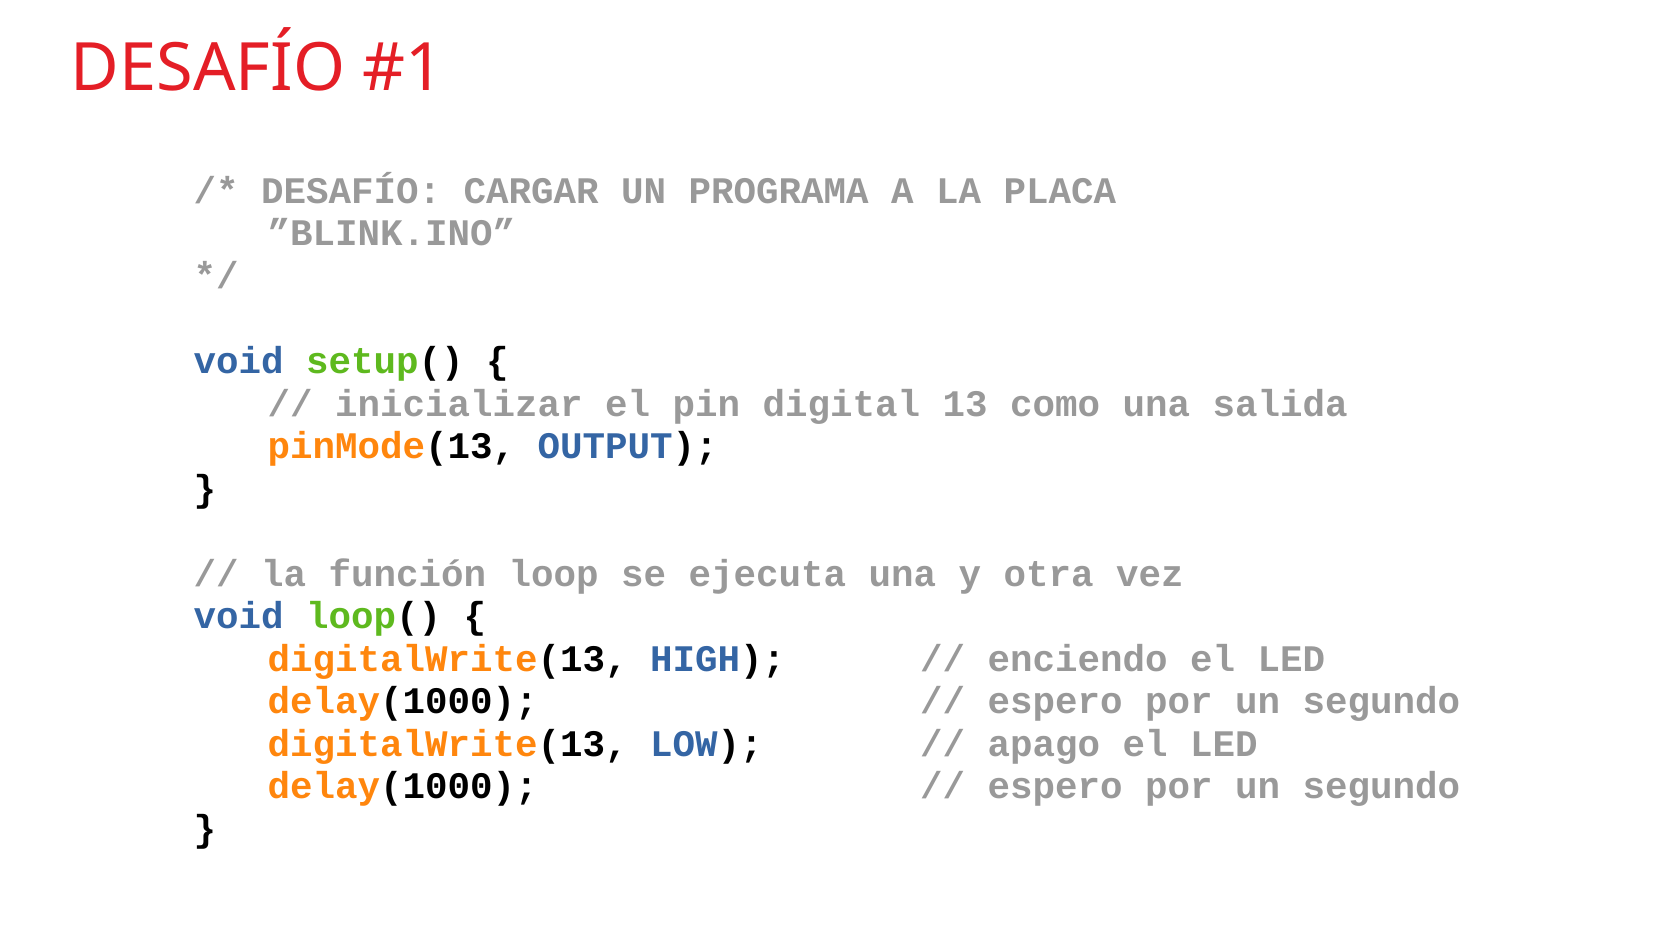

# DESAFÍO #1
/* DESAFÍO: CARGAR UN PROGRAMA A LA PLACA
	”BLINK.INO”
*/
void setup() {
	// inicializar el pin digital 13 como una salida
	pinMode(13, OUTPUT);
}
// la función loop se ejecuta una y otra vez
void loop() {
	digitalWrite(13, HIGH); // enciendo el LED
	delay(1000); // espero por un segundo
	digitalWrite(13, LOW); // apago el LED
	delay(1000); // espero por un segundo
}